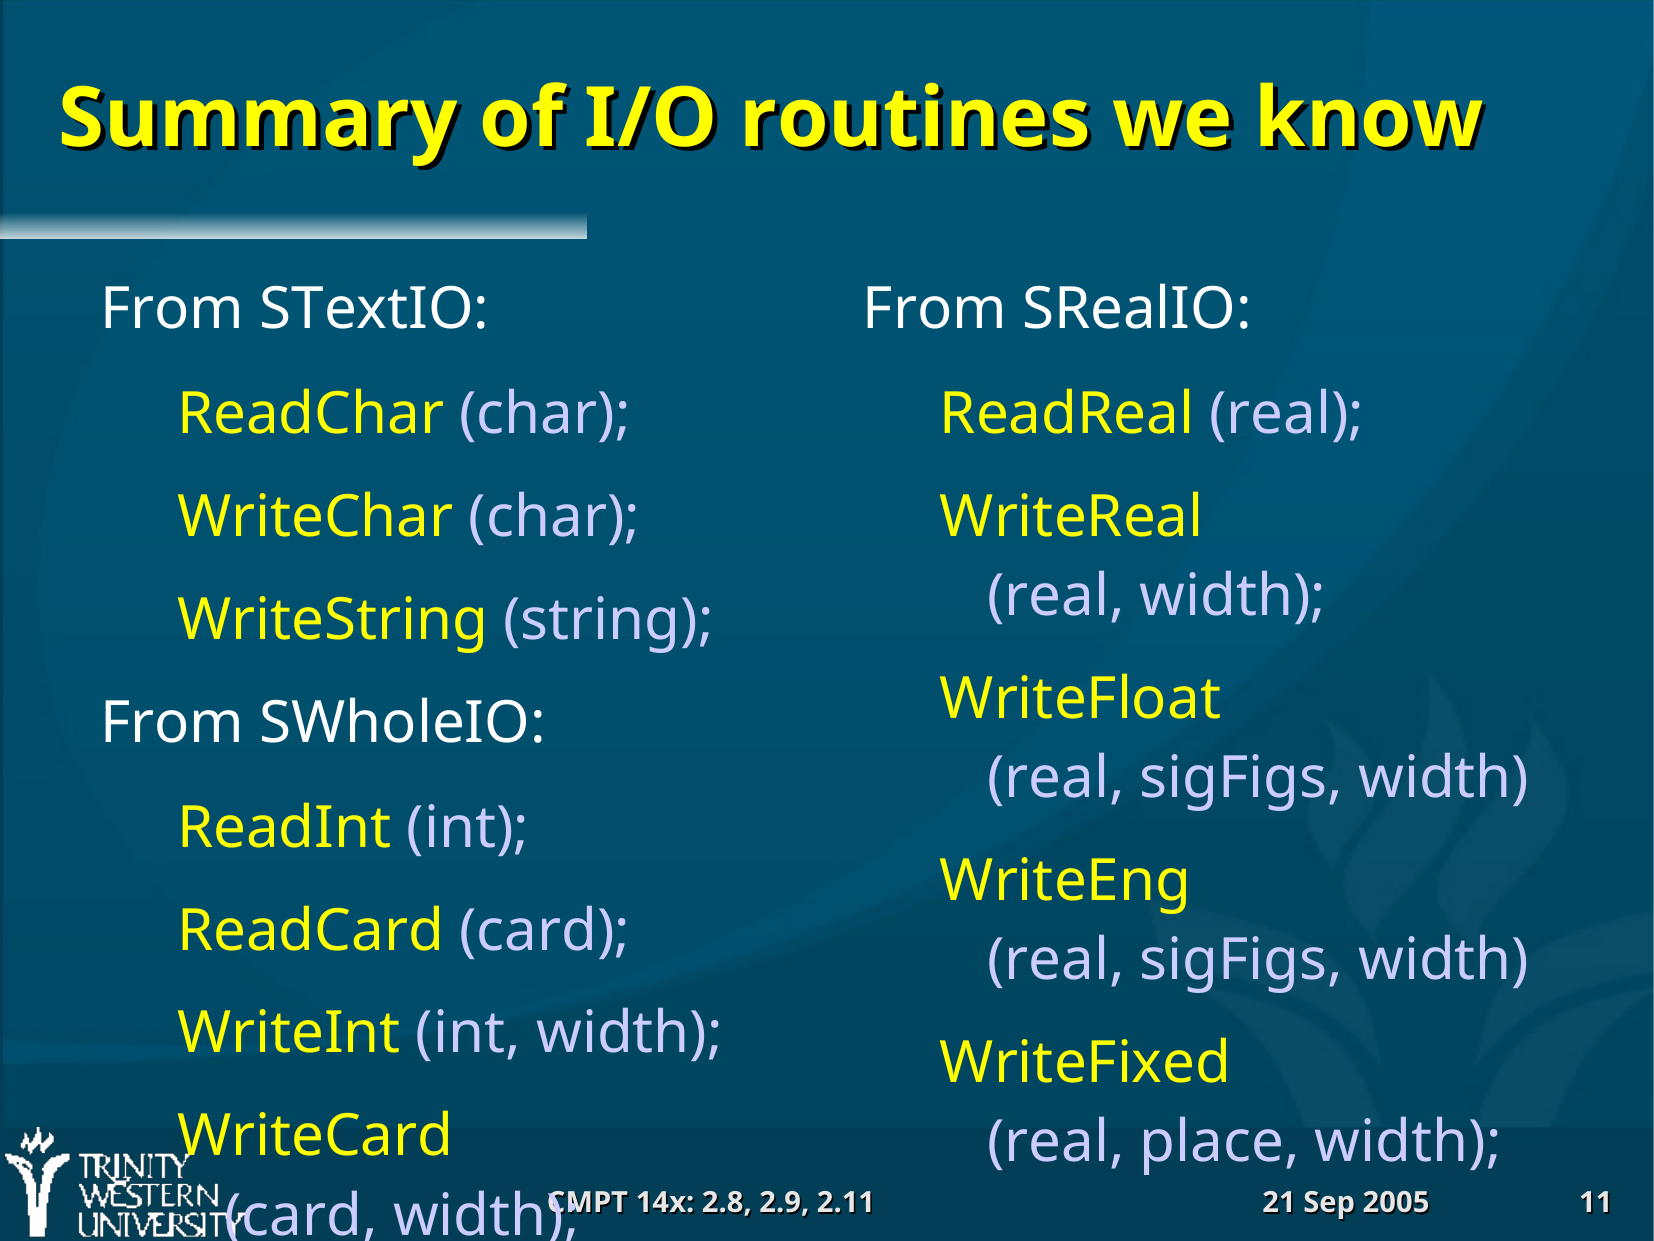

# Summary of I/O routines we know
From STextIO:
ReadChar (char);
WriteChar (char);
WriteString (string);
From SWholeIO:
ReadInt (int);
ReadCard (card);
WriteInt (int, width);
WriteCard
(card, width);
From SRealIO:
ReadReal (real);
WriteReal
(real, width);
WriteFloat
(real, sigFigs, width)
WriteEng
(real, sigFigs, width)
WriteFixed
(real, place, width);
CMPT 14x: 2.8, 2.9, 2.11
21 Sep 2005
11